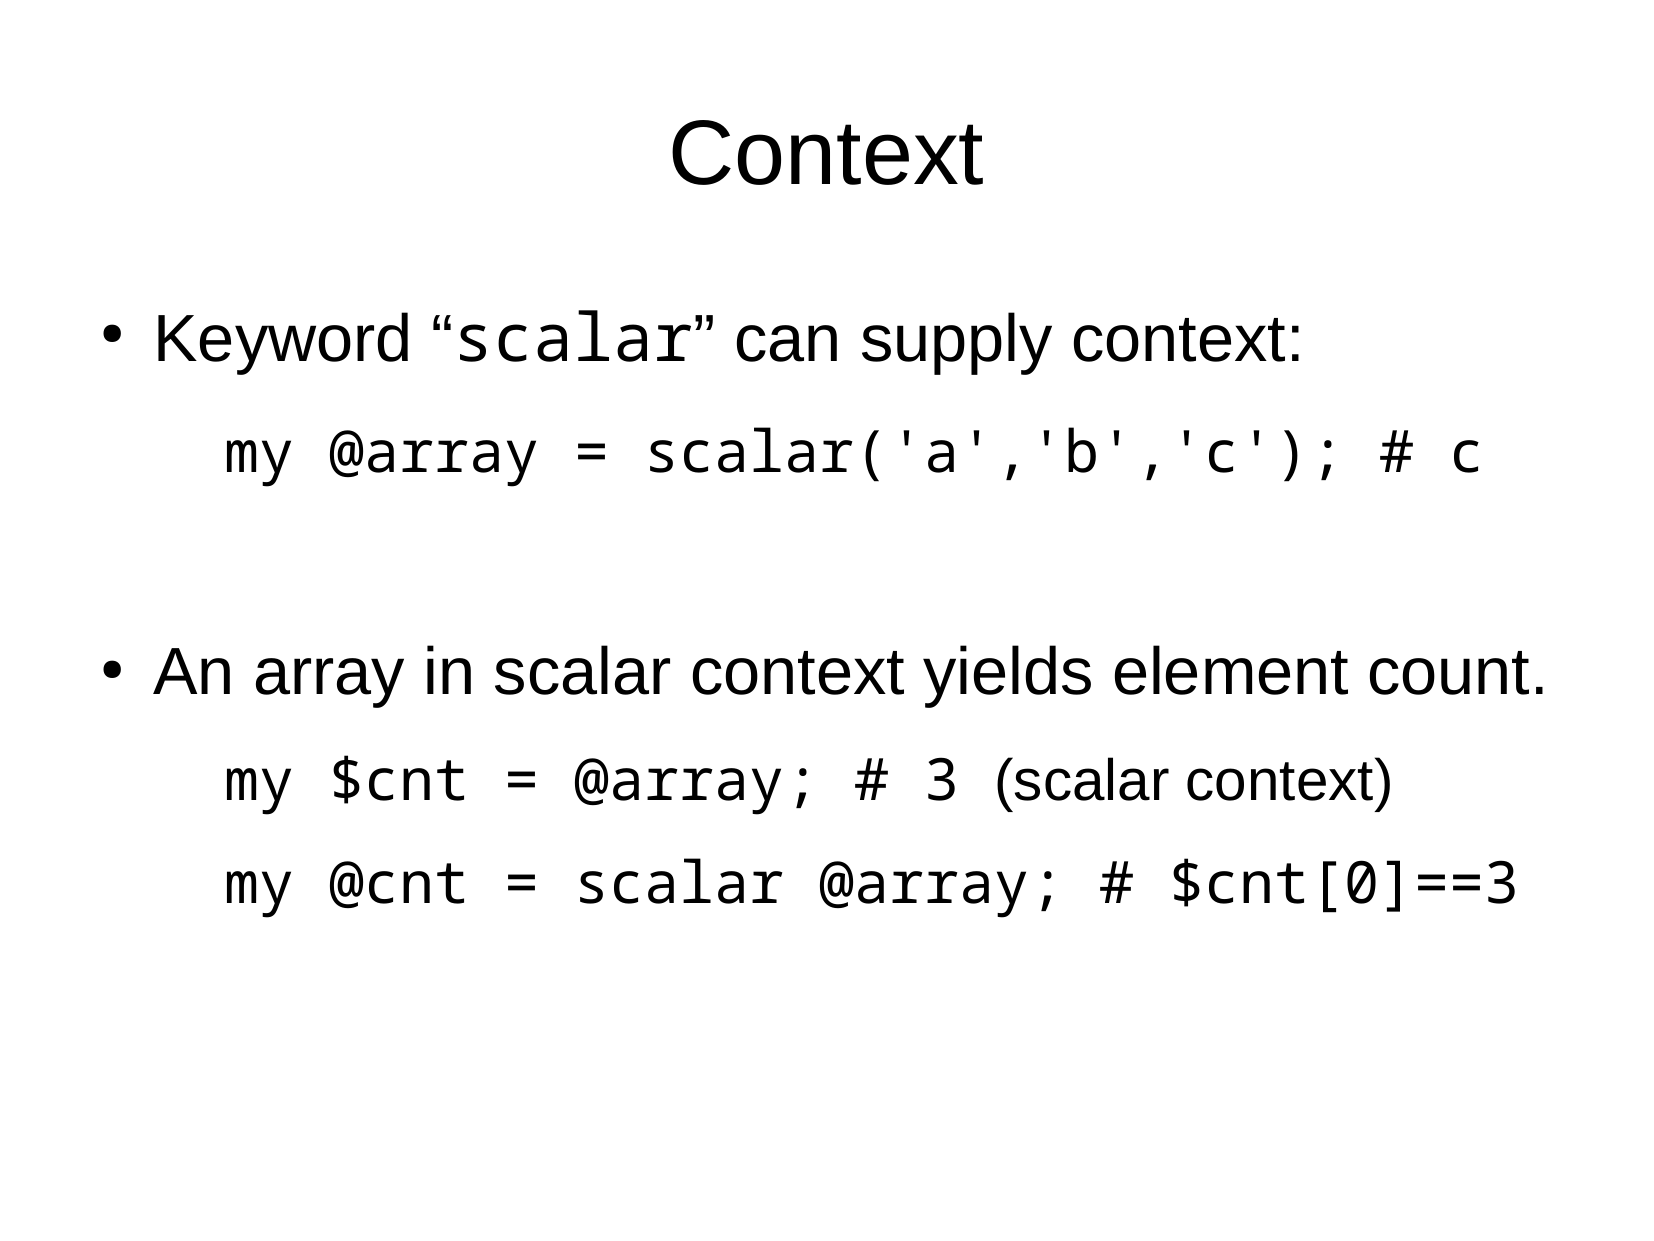

# Context
Keyword “scalar” can supply context:
my @array = scalar('a','b','c'); # c
An array in scalar context yields element count.
my $cnt = @array; # 3 (scalar context)
my @cnt = scalar @array; # $cnt[0]==3